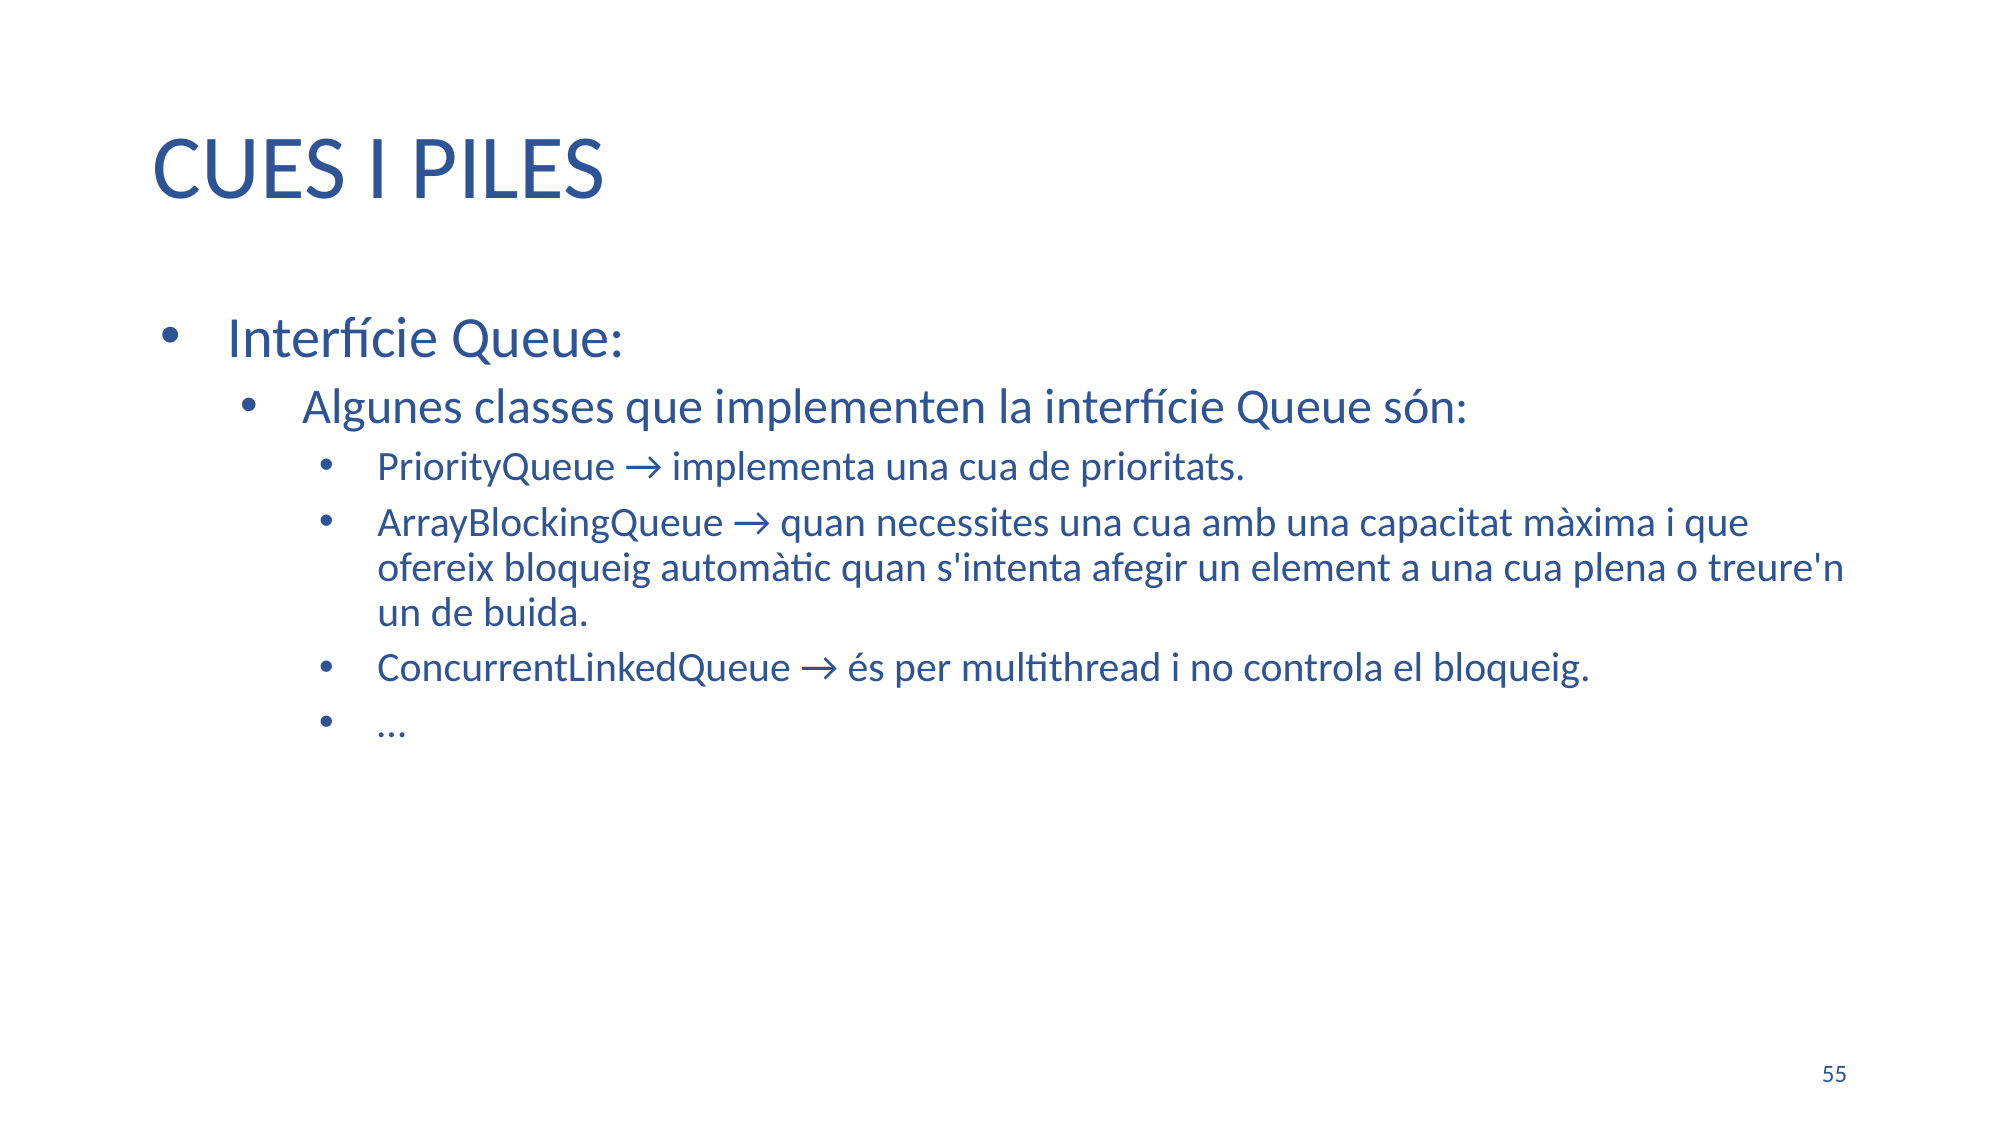

# CUES I PILES
Interfície Queue:
Algunes classes que implementen la interfície Queue són:
PriorityQueue → implementa una cua de prioritats.
ArrayBlockingQueue → quan necessites una cua amb una capacitat màxima i que ofereix bloqueig automàtic quan s'intenta afegir un element a una cua plena o treure'n un de buida.
ConcurrentLinkedQueue → és per multithread i no controla el bloqueig.
…